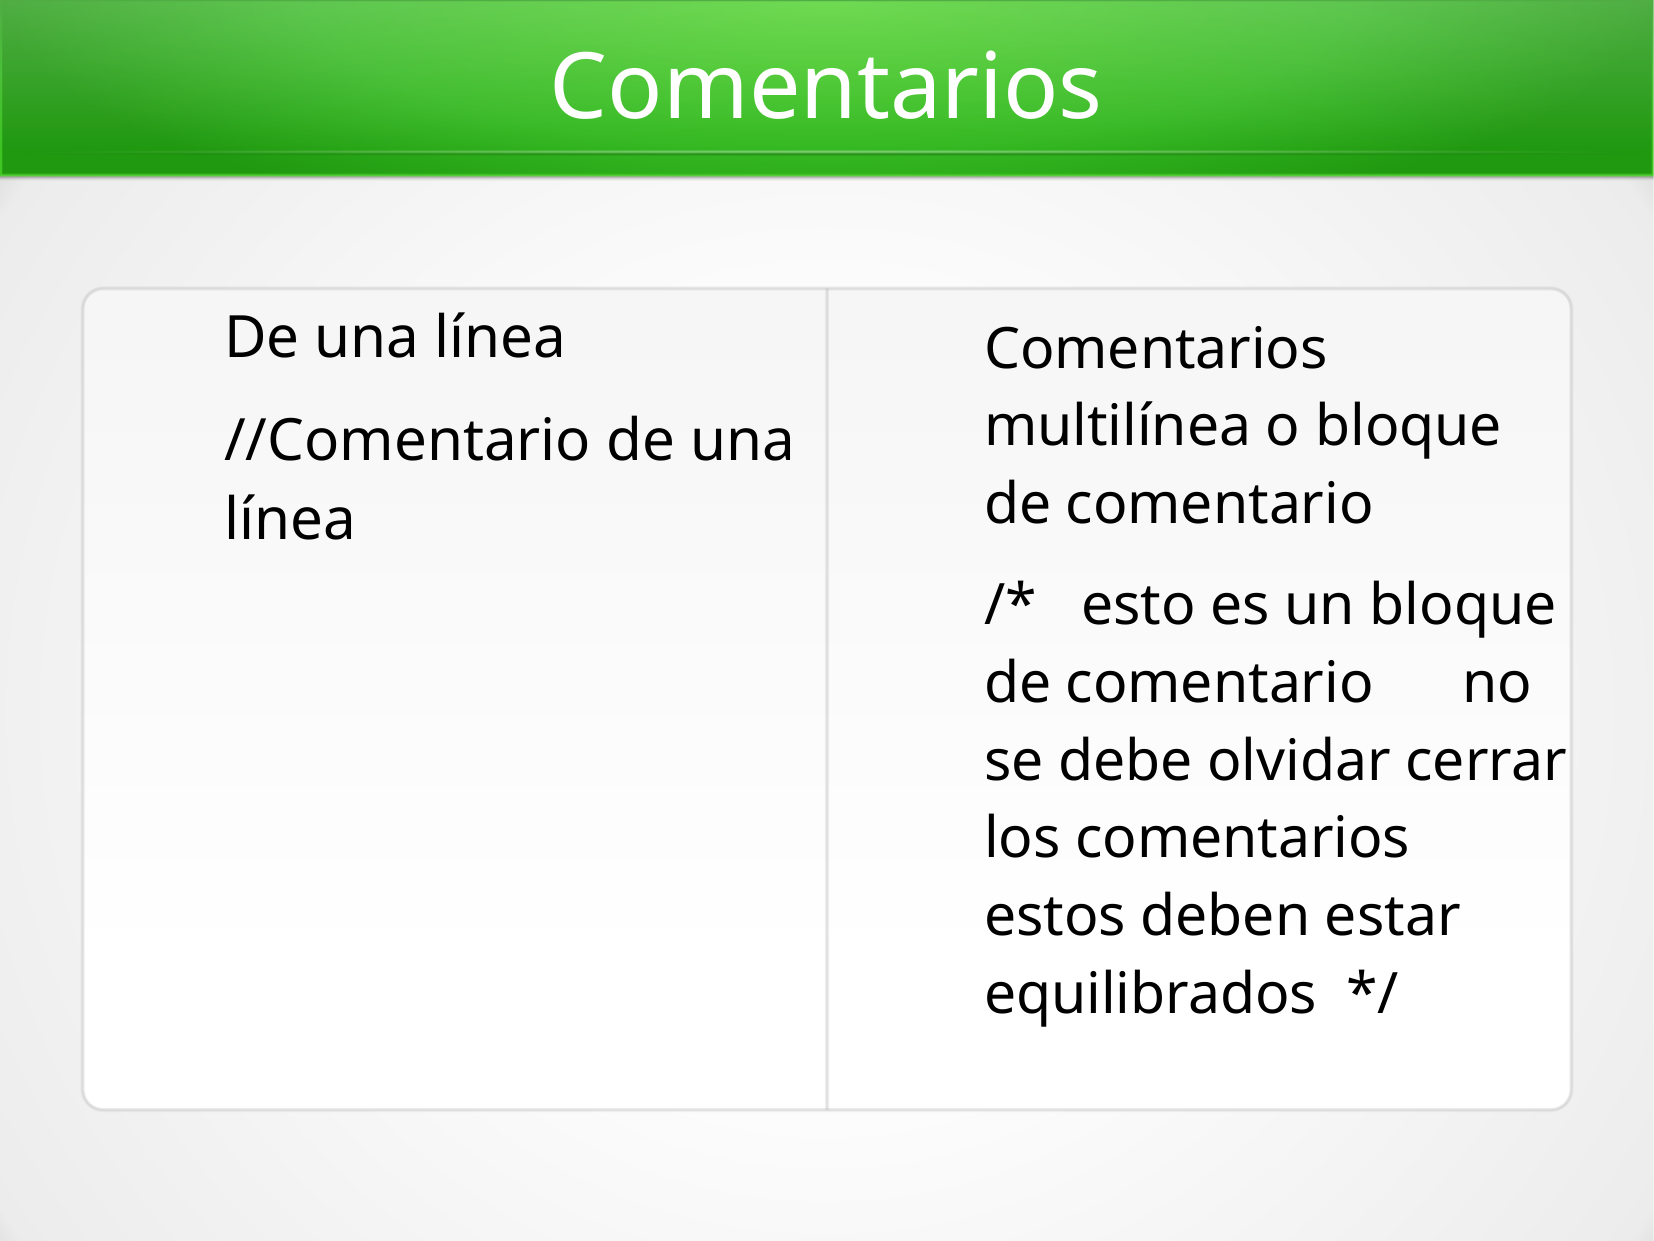

# Comentarios
De una línea
//Comentario de una línea
Comentarios multilínea o bloque de comentario
/* esto es un bloque de comentario no se debe olvidar cerrar los comentarios estos deben estar equilibrados */